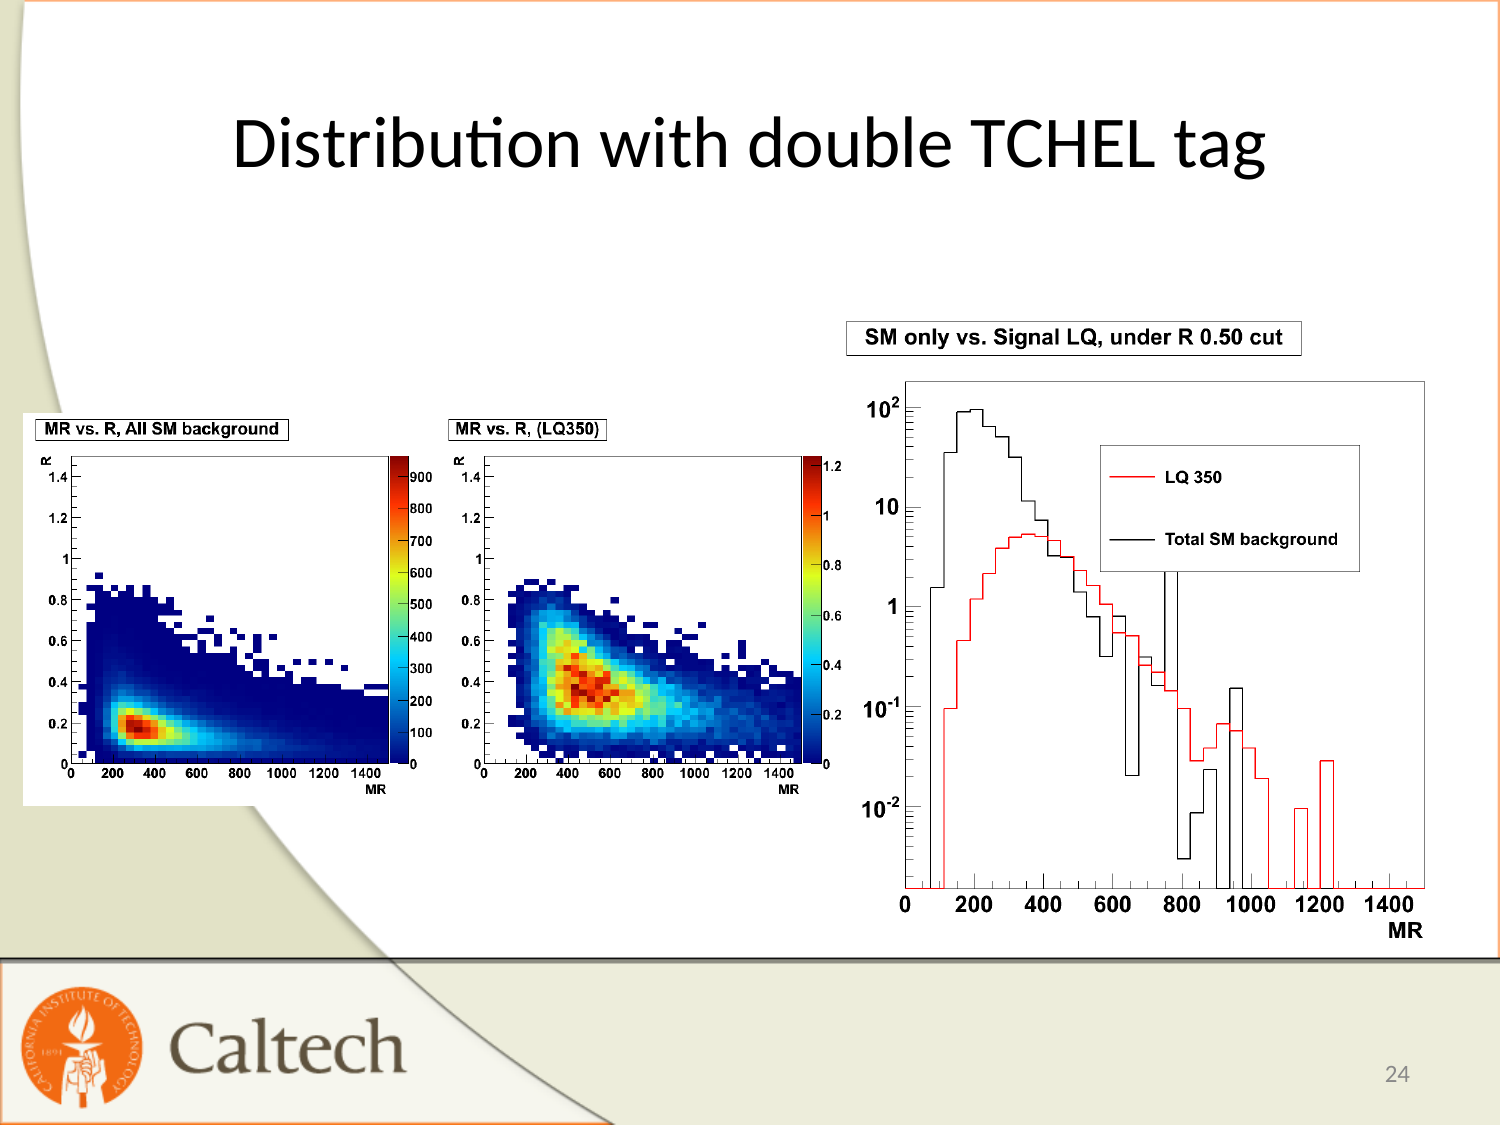

# Distribution with double TCHEL tag
Yi Chen, LQ3 Meeting, June 17, 2011
24